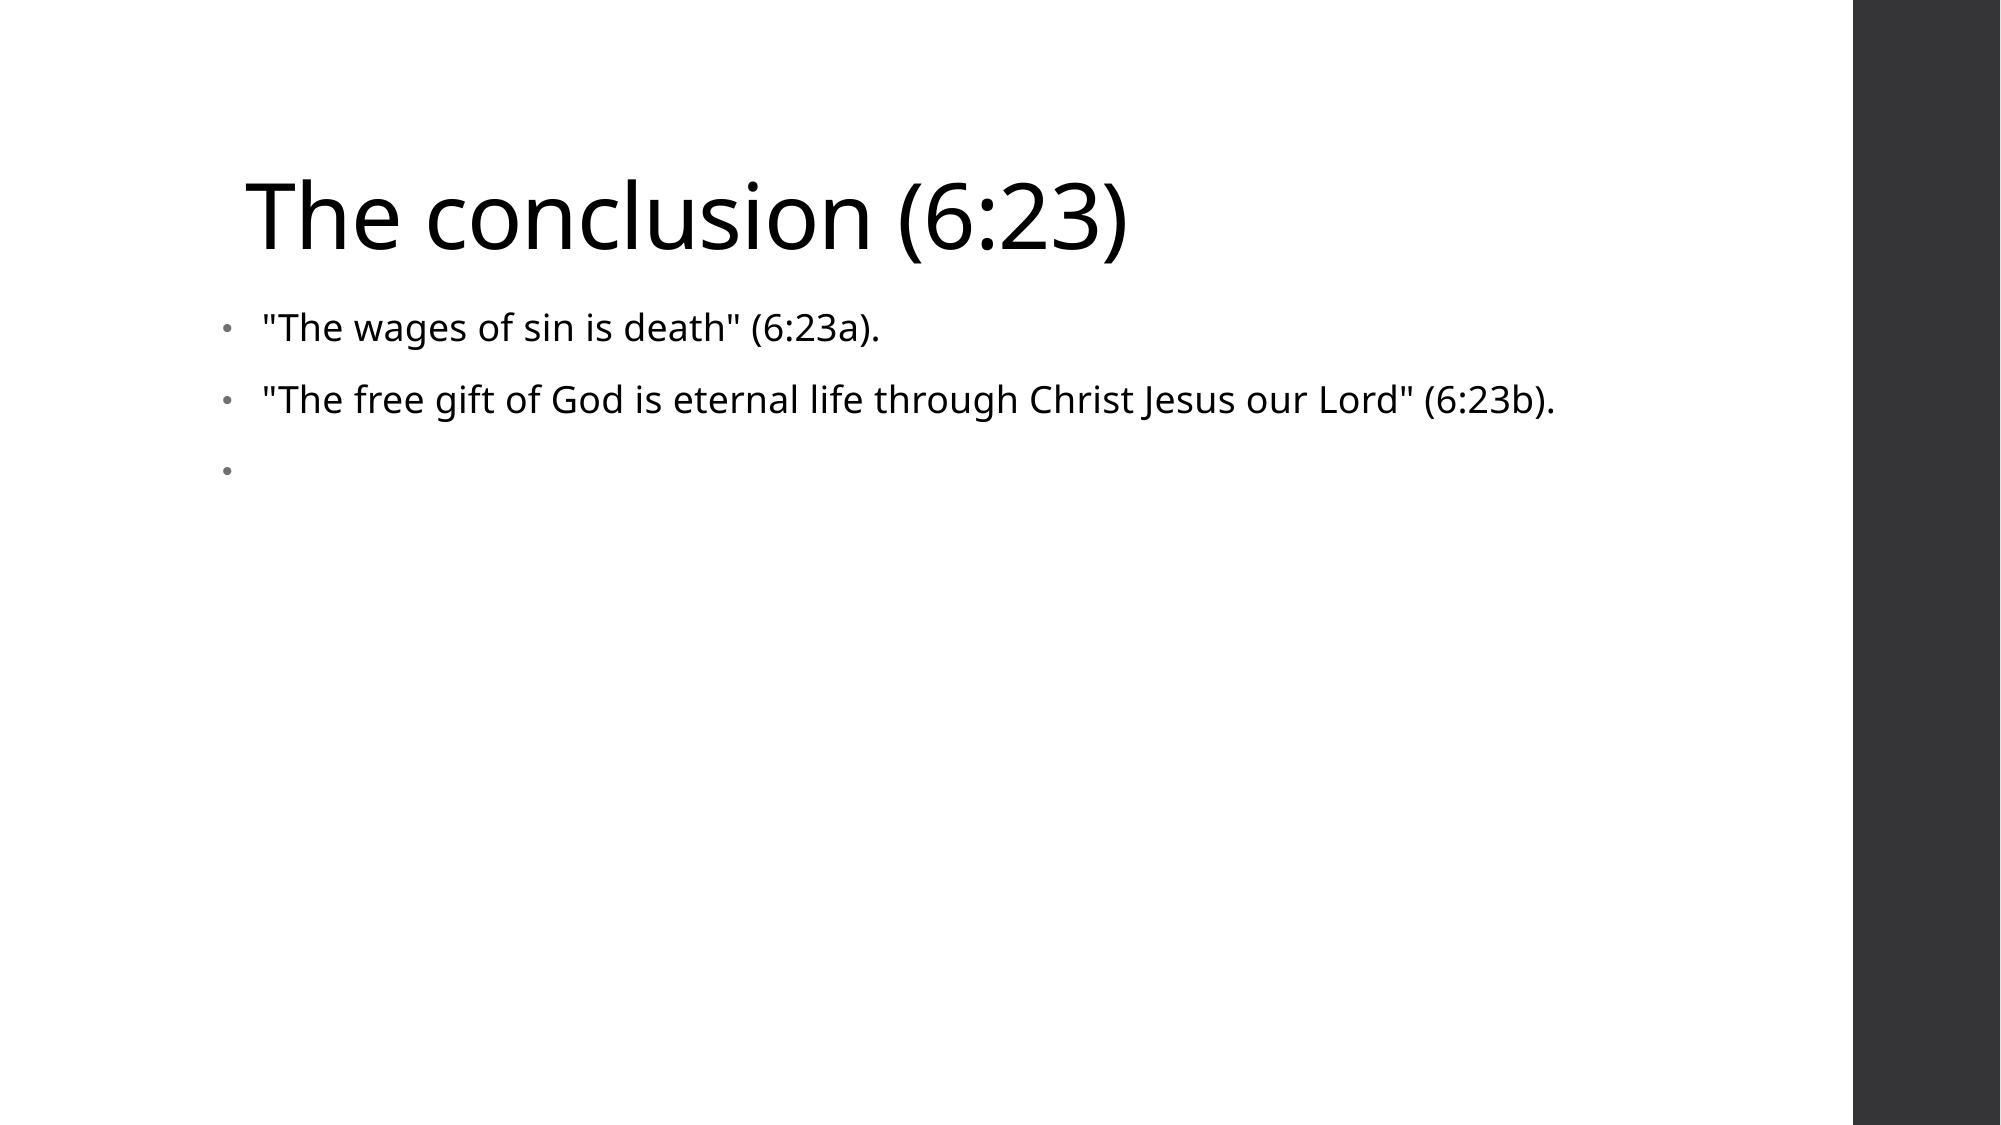

# The conclusion (6:23)
 "The wages of sin is death" (6:23a).
 "The free gift of God is eternal life through Christ Jesus our Lord" (6:23b).